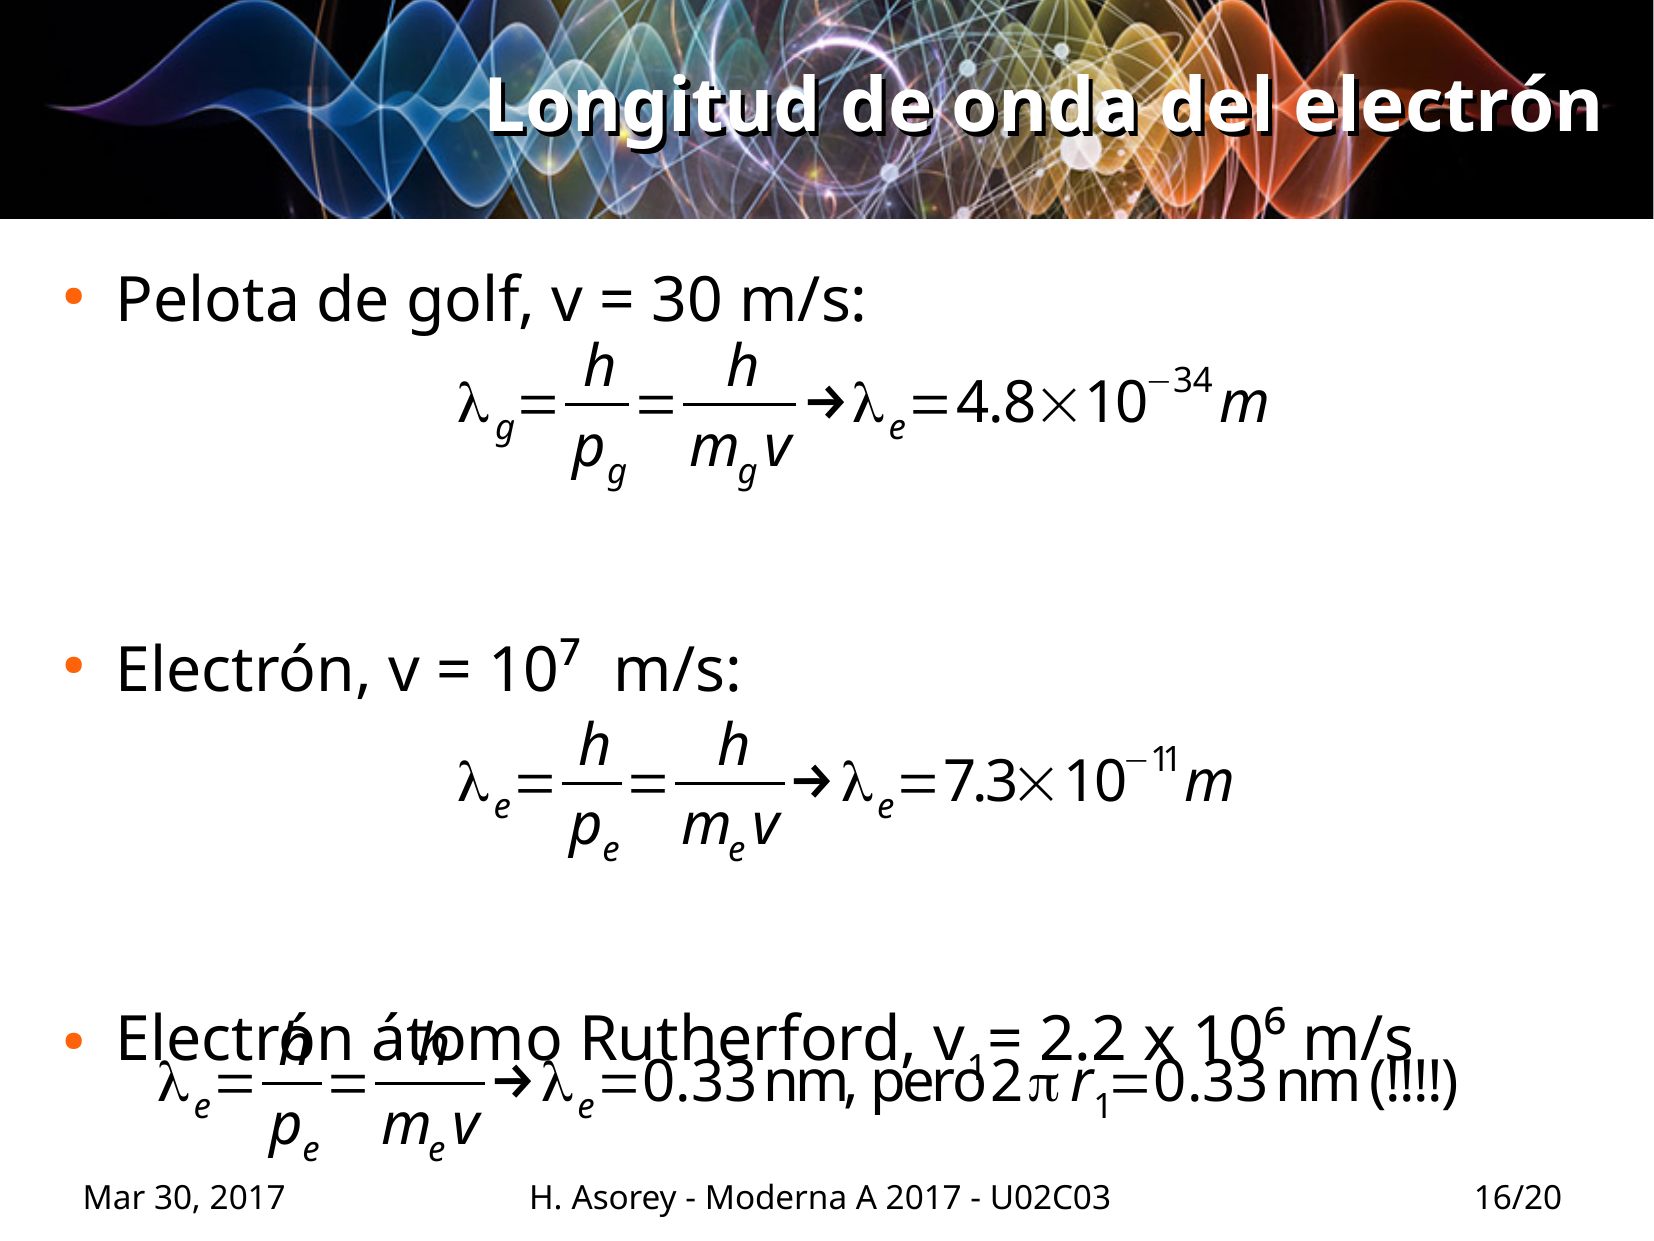

# Longitud de onda del electrón
Pelota de golf, v = 30 m/s:
Electrón, v = 10⁷ m/s:
Electrón átomo Rutherford, v1= 2.2 x 10⁶ m/s
Mar 30, 2017
H. Asorey - Moderna A 2017 - U02C03
16